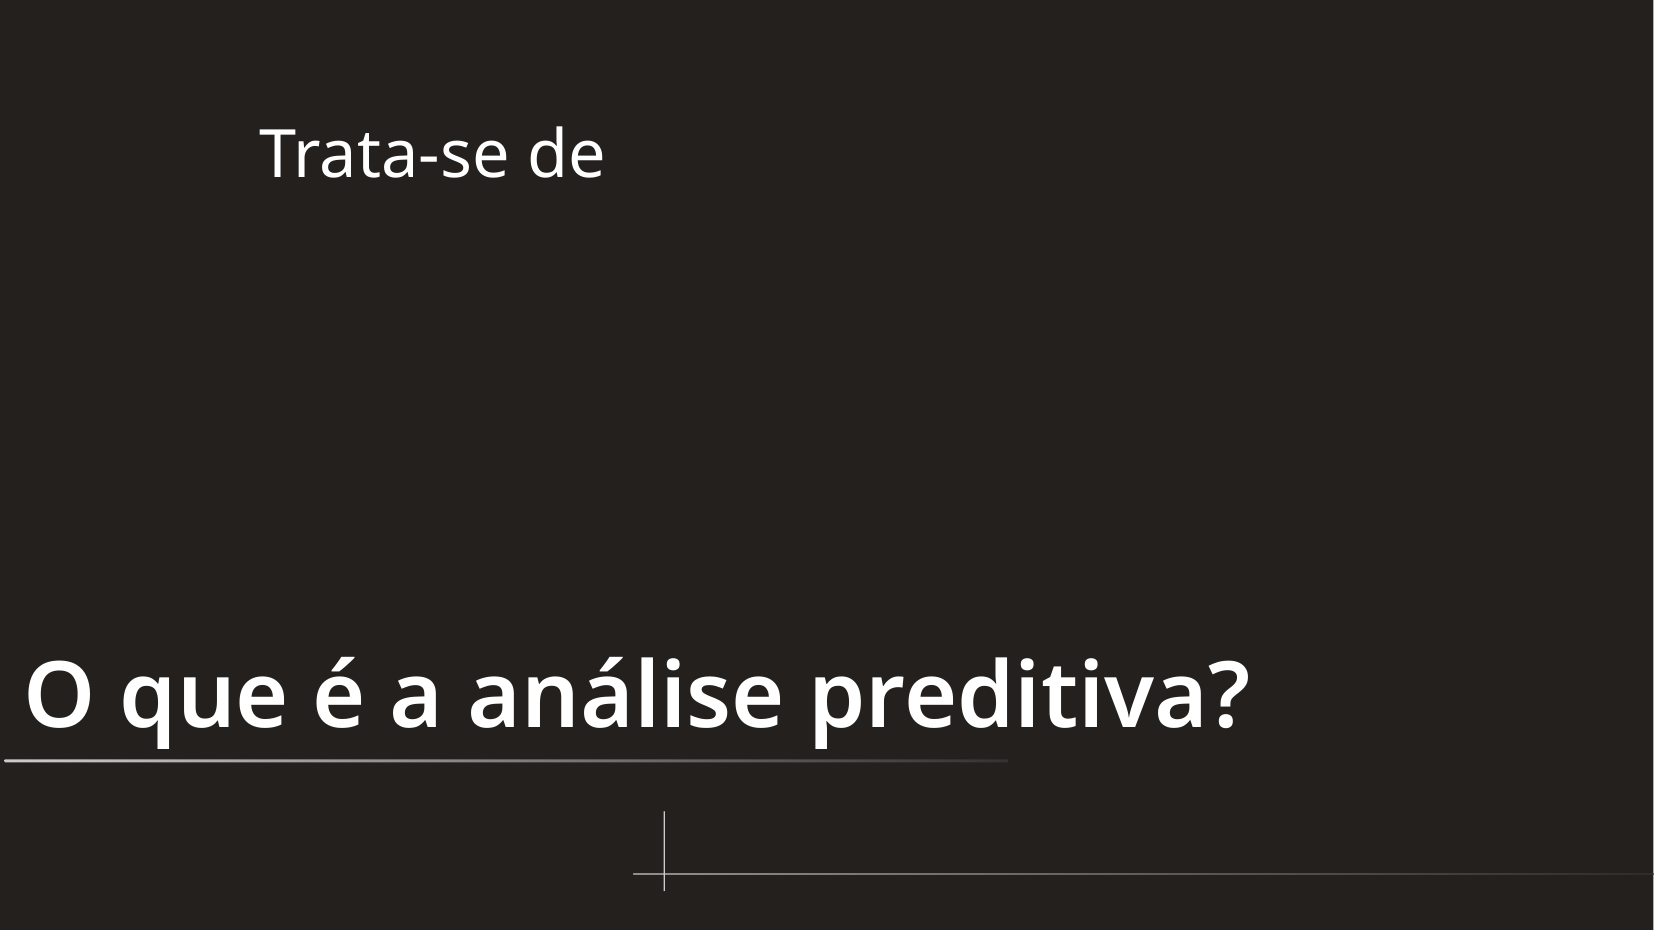

Trata-se de
# O que é a análise preditiva?